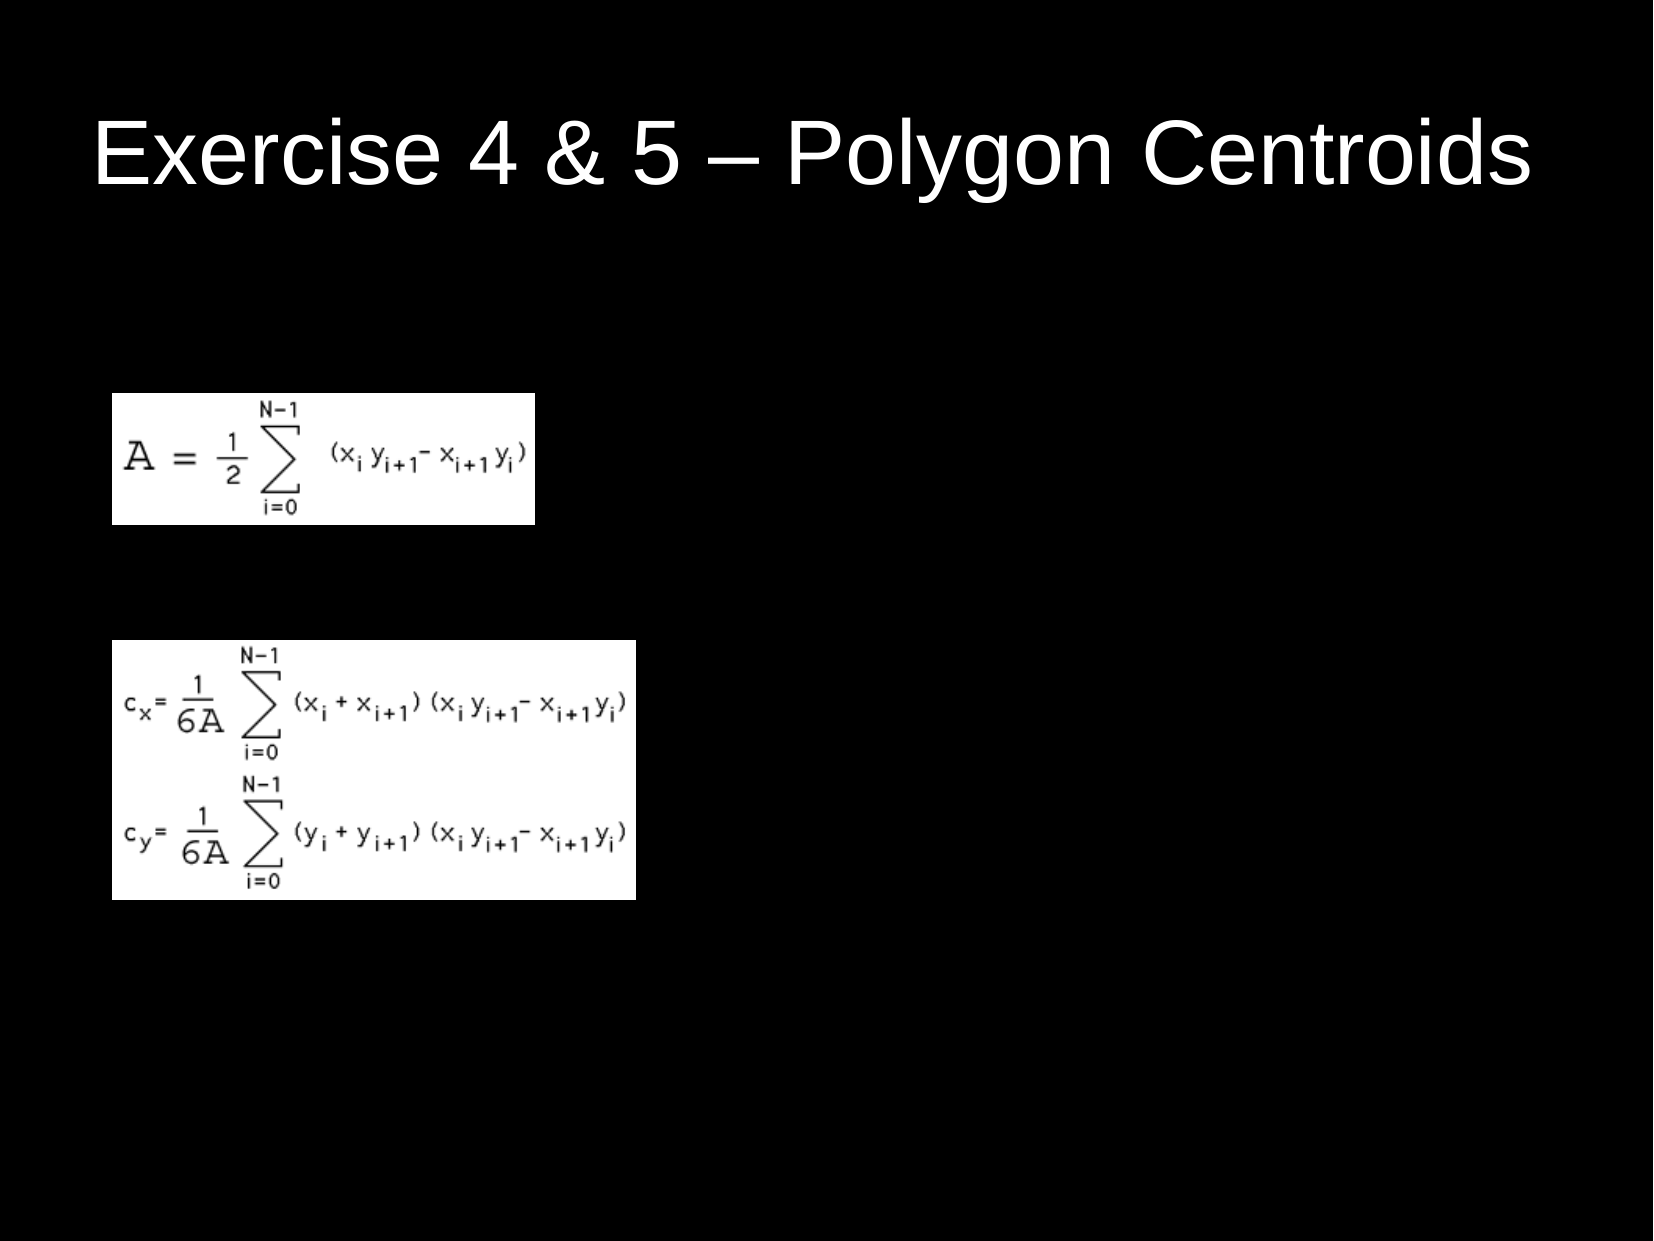

# Exercise 4 & 5 – Polygon Centroids